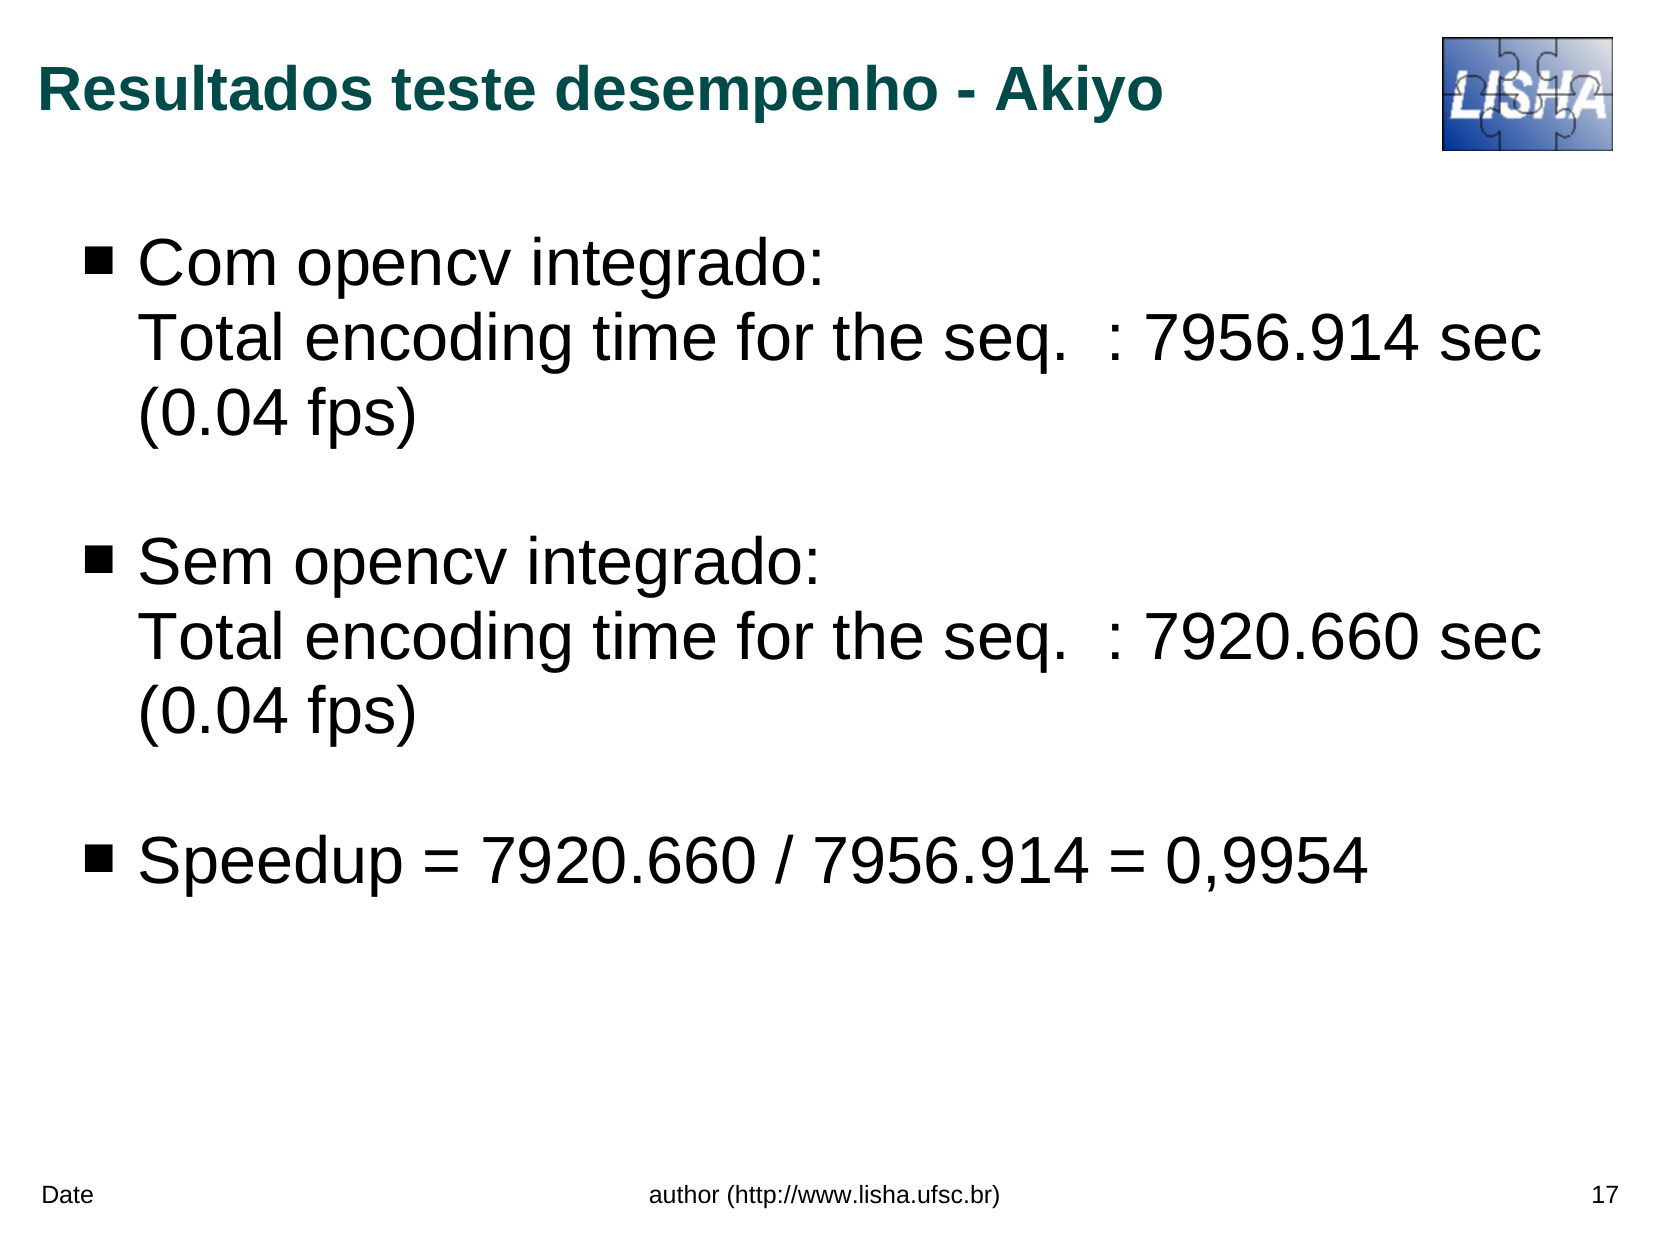

# Resultados teste desempenho - Akiyo
Com opencv integrado:
Total encoding time for the seq. : 7956.914 sec (0.04 fps)
Sem opencv integrado:
Total encoding time for the seq. : 7920.660 sec (0.04 fps)
Speedup = 7920.660 / 7956.914 = 0,9954